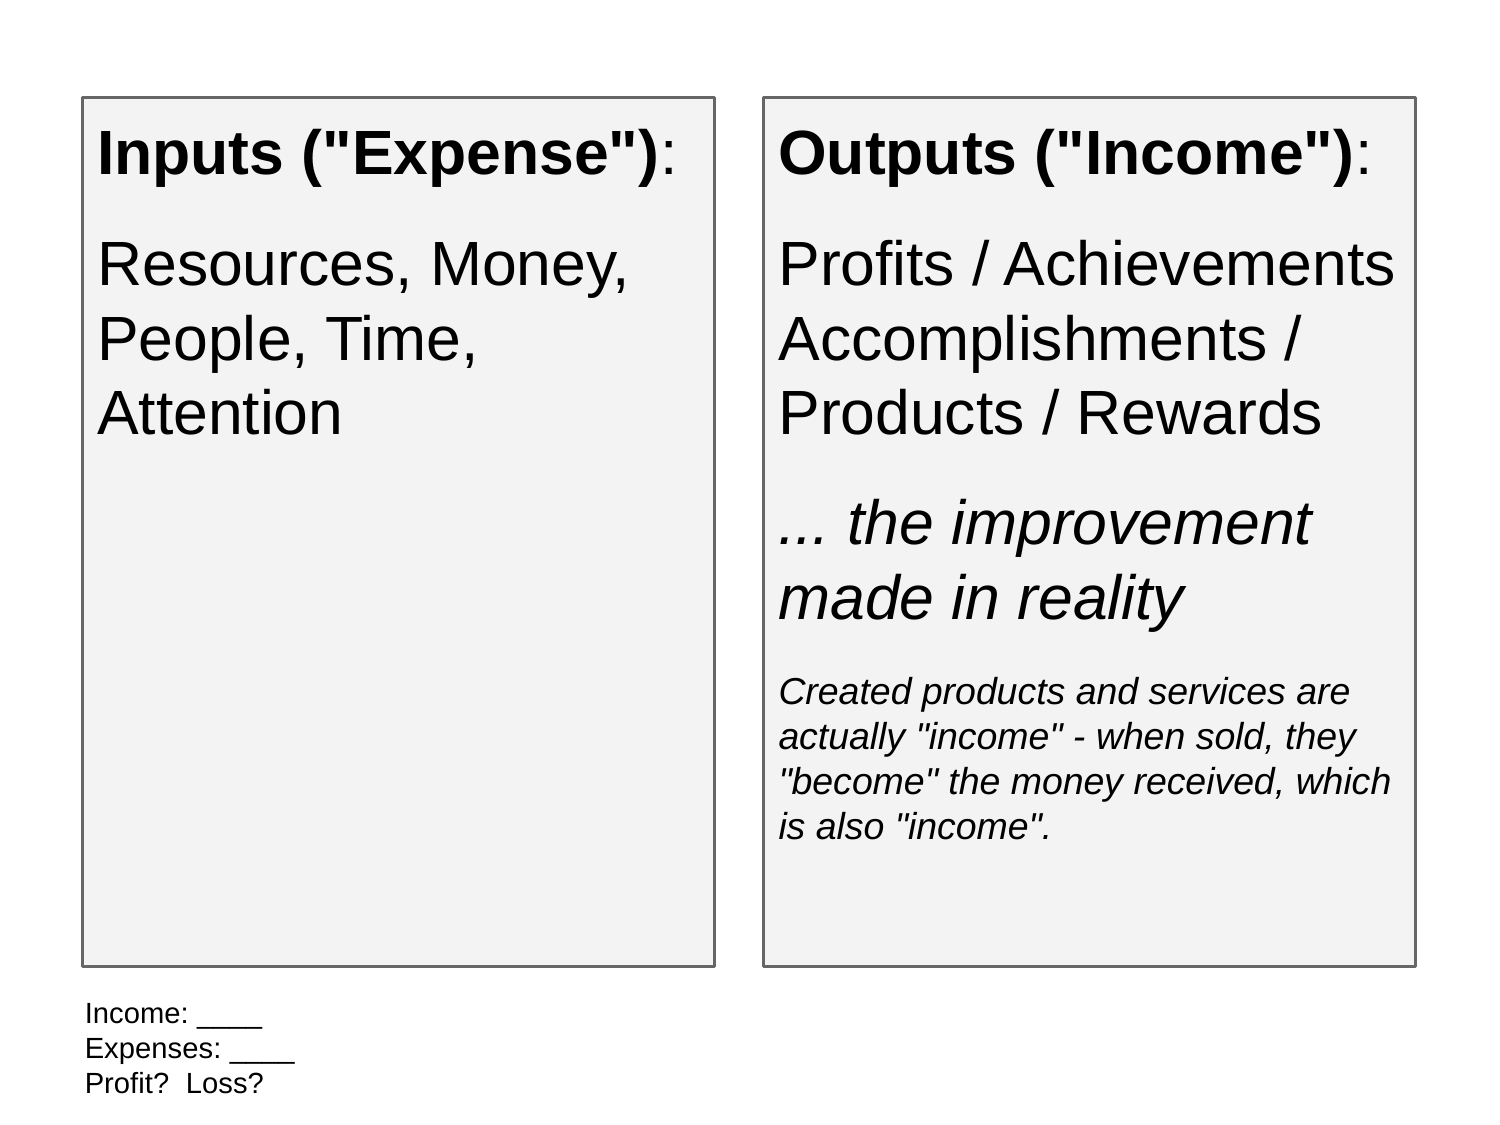

Inputs ("Expense"):
Resources, Money, People, Time, Attention
Outputs ("Income"):
Profits / Achievements Accomplishments / Products / Rewards
... the improvement made in reality
Created products and services are actually "income" - when sold, they "become" the money received, which is also "income".
Income: ____
Expenses: ____
Profit? Loss?